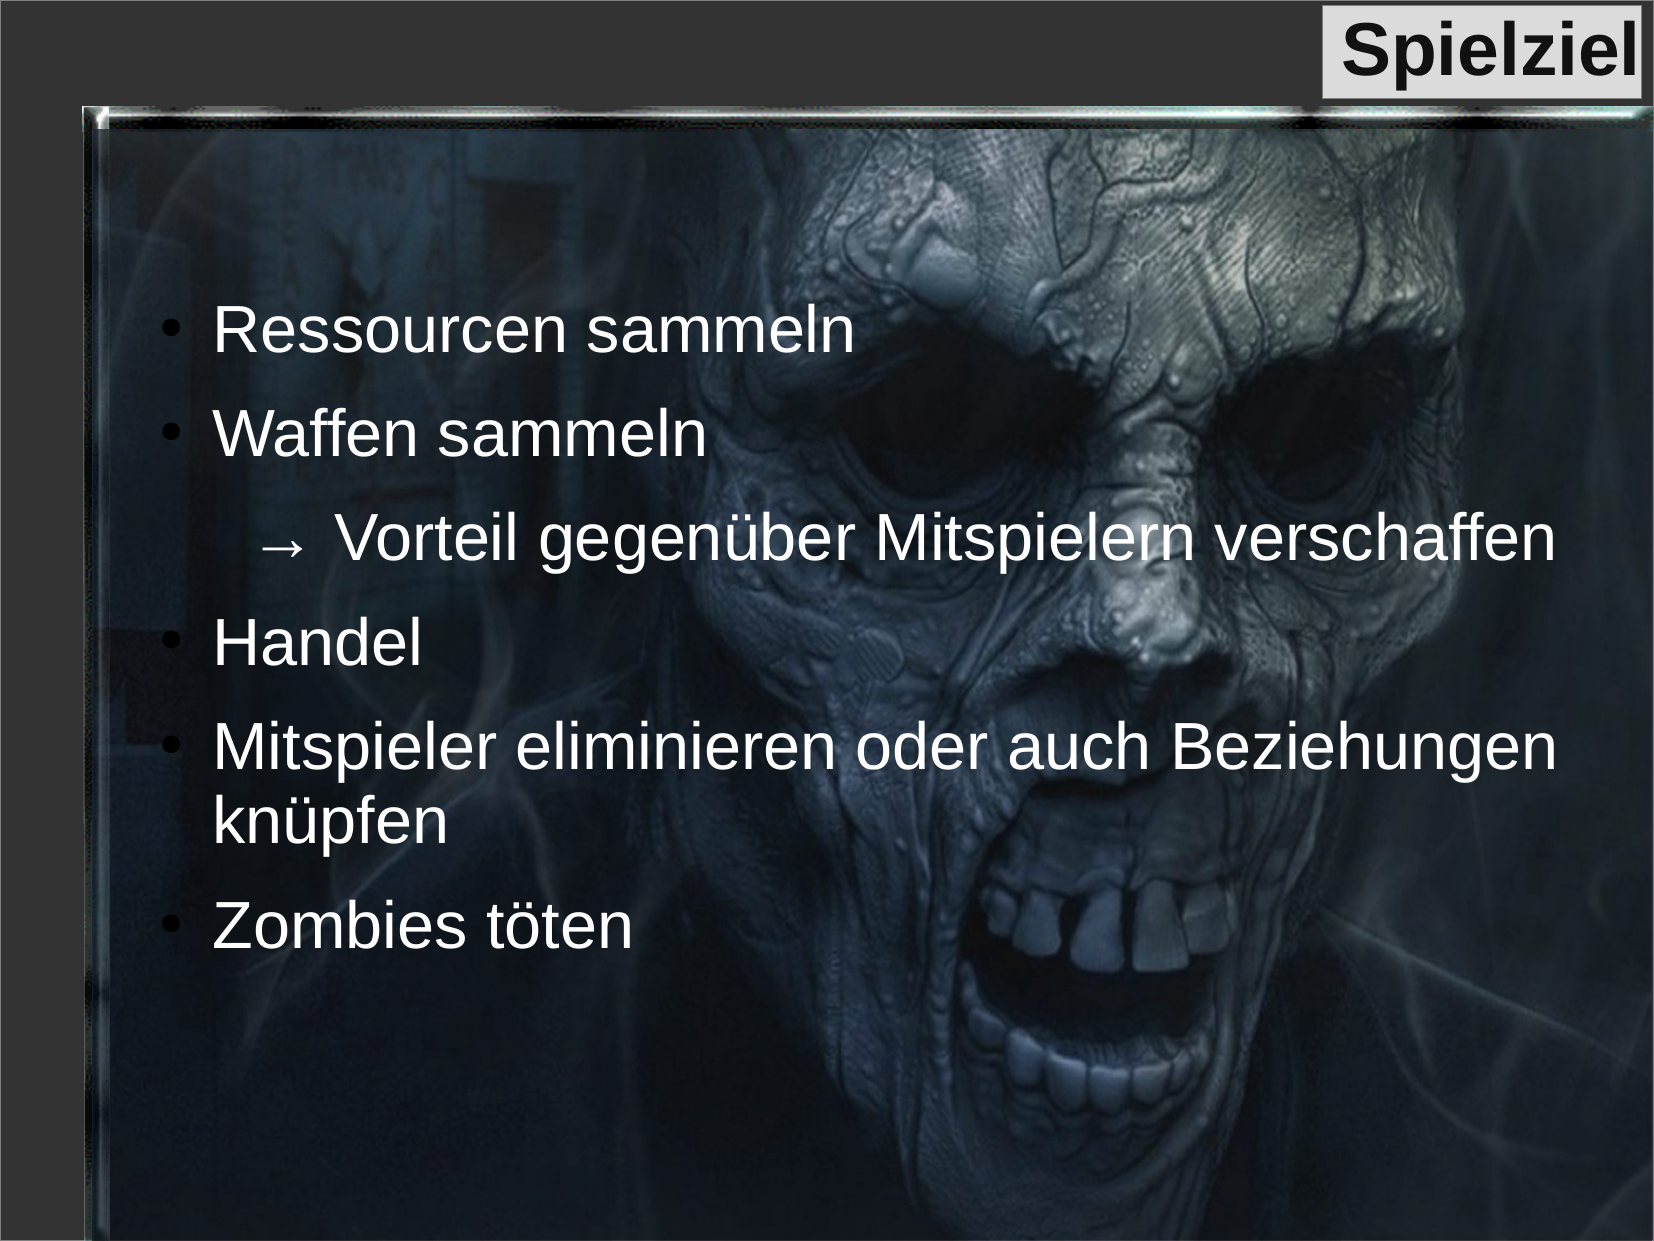

Spielziel
#
Ressourcen sammeln
Waffen sammeln
 → Vorteil gegenüber Mitspielern verschaffen
Handel
Mitspieler eliminieren oder auch Beziehungen knüpfen
Zombies töten